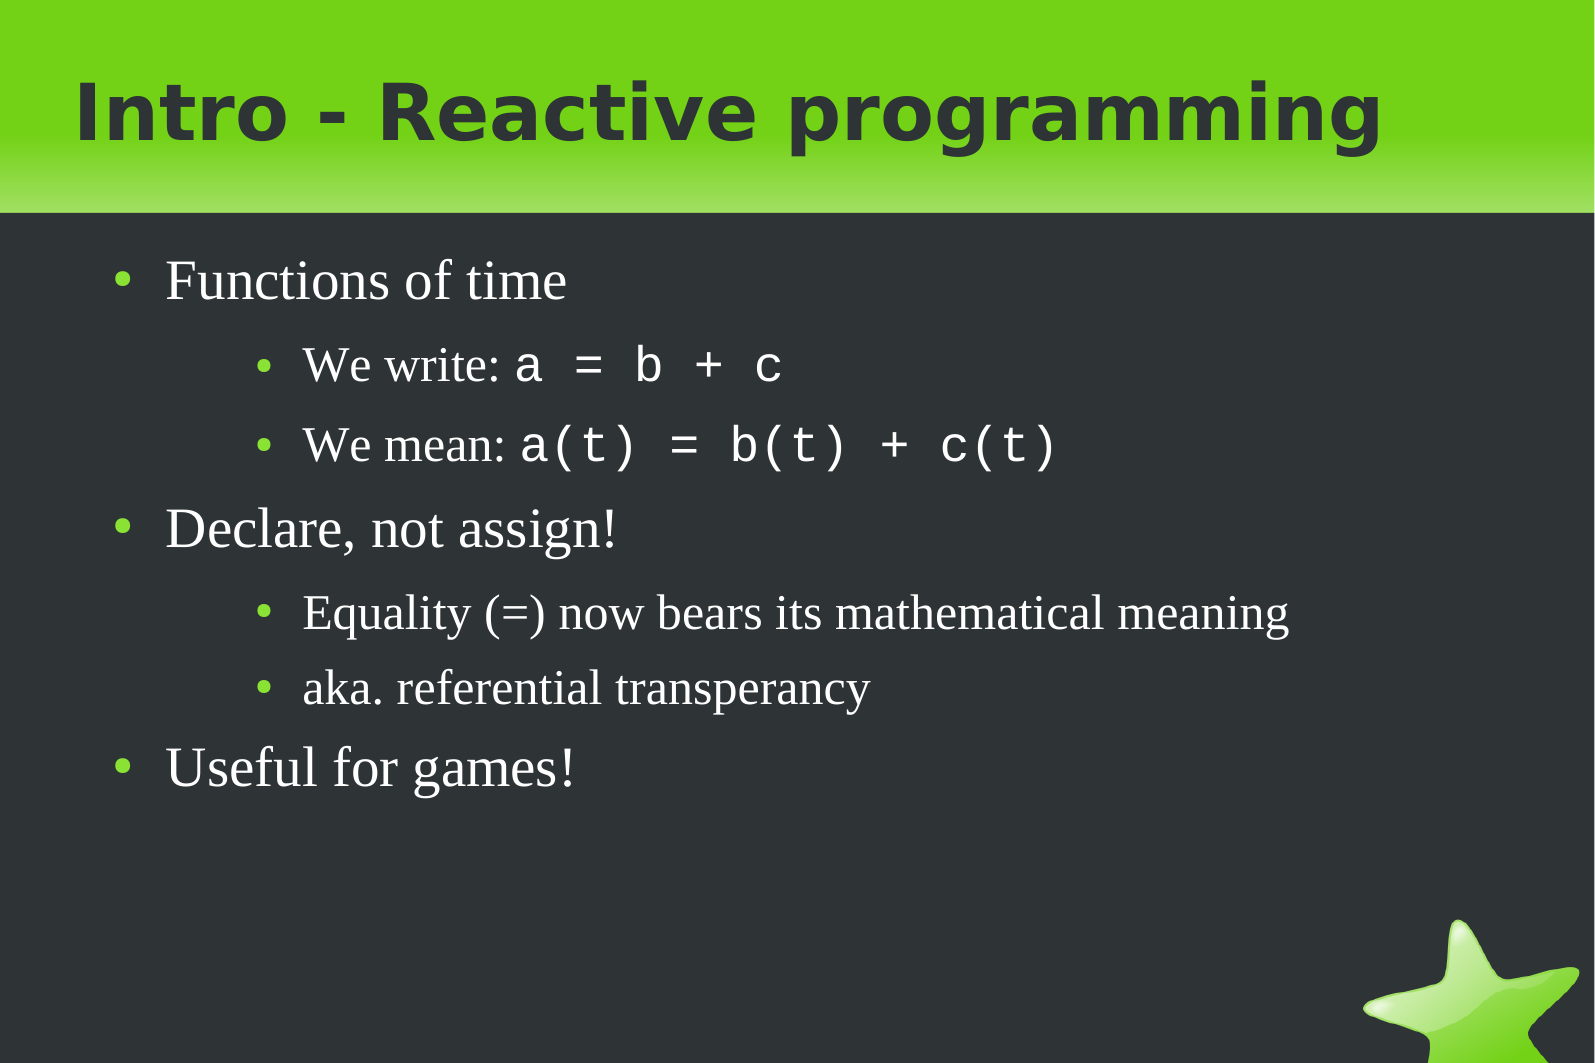

# Intro - Reactive programming
Functions of time
We write: a = b + c
We mean: a(t) = b(t) + c(t)
Declare, not assign!
Equality (=) now bears its mathematical meaning
aka. referential transperancy
Useful for games!